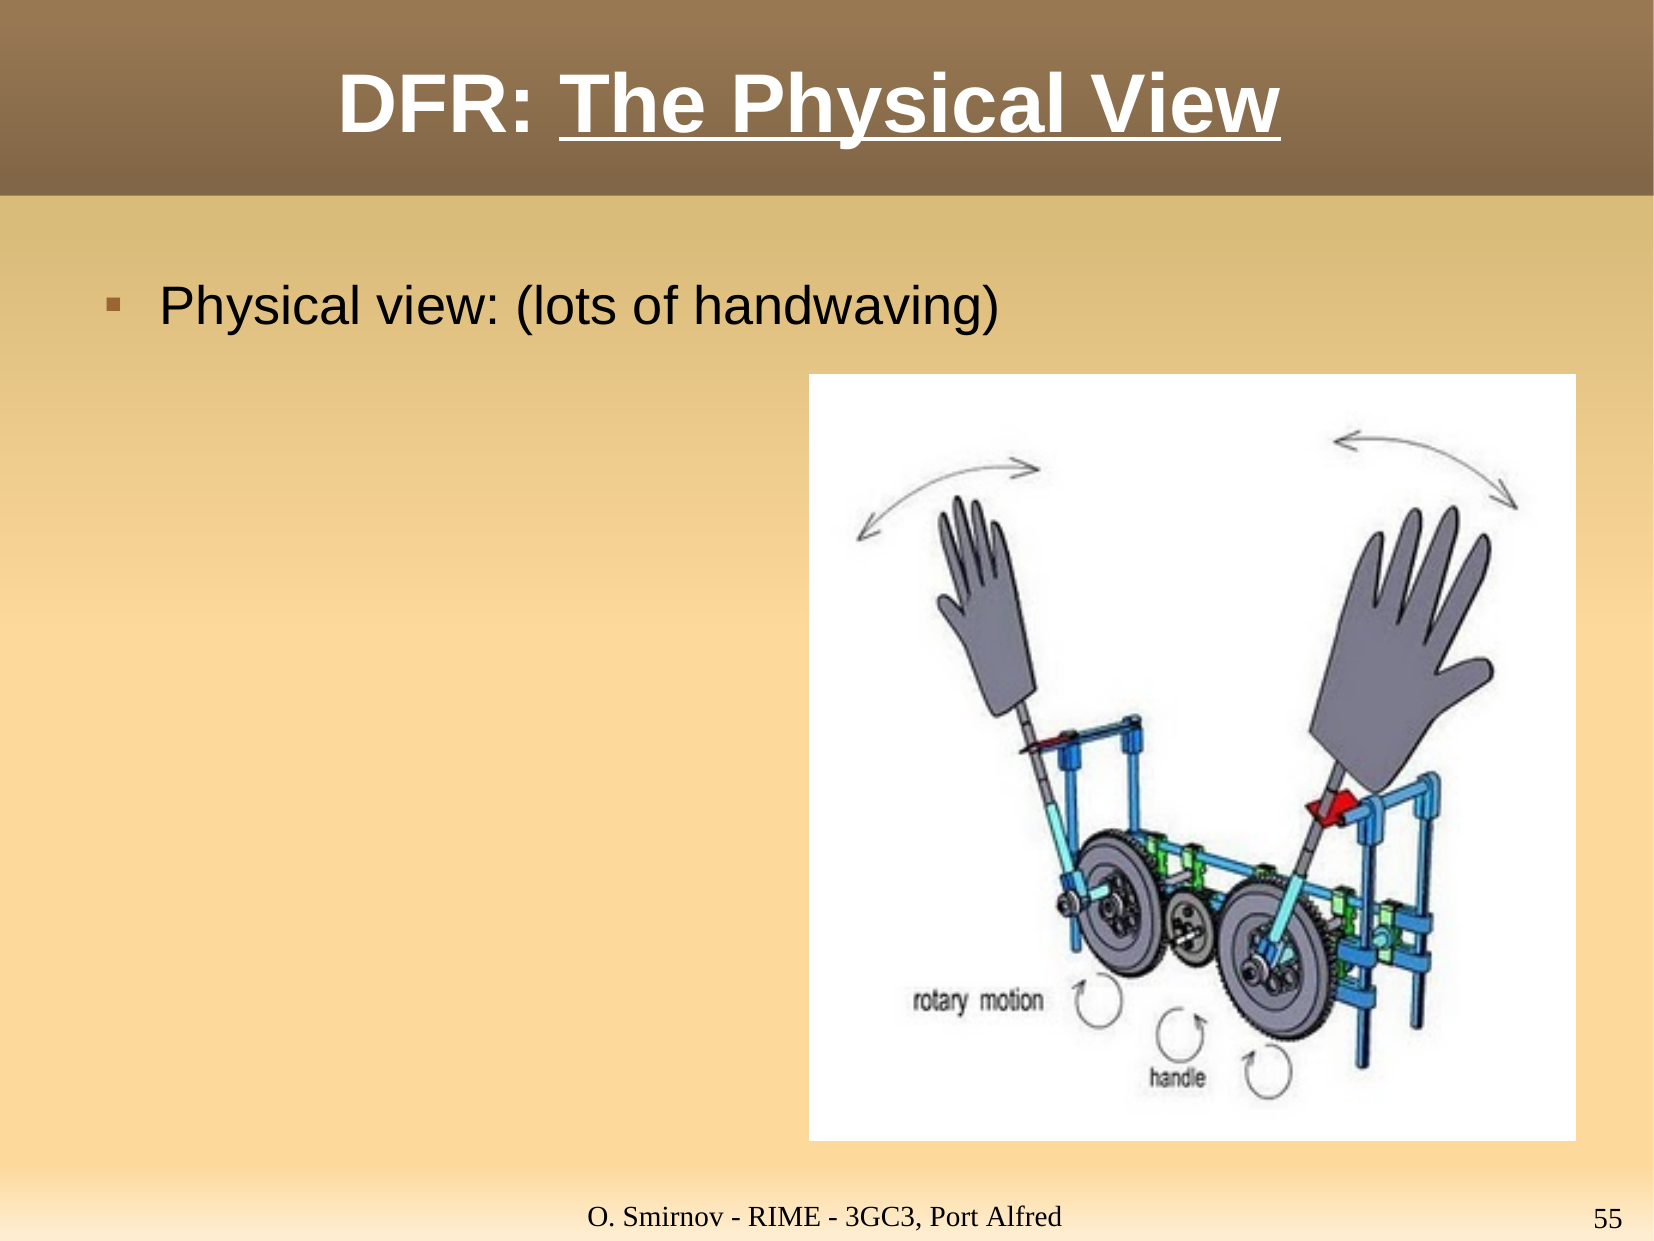

# DFR: The Physical View
Physical view: (lots of handwaving)
O. Smirnov - RIME - 3GC3, Port Alfred
55